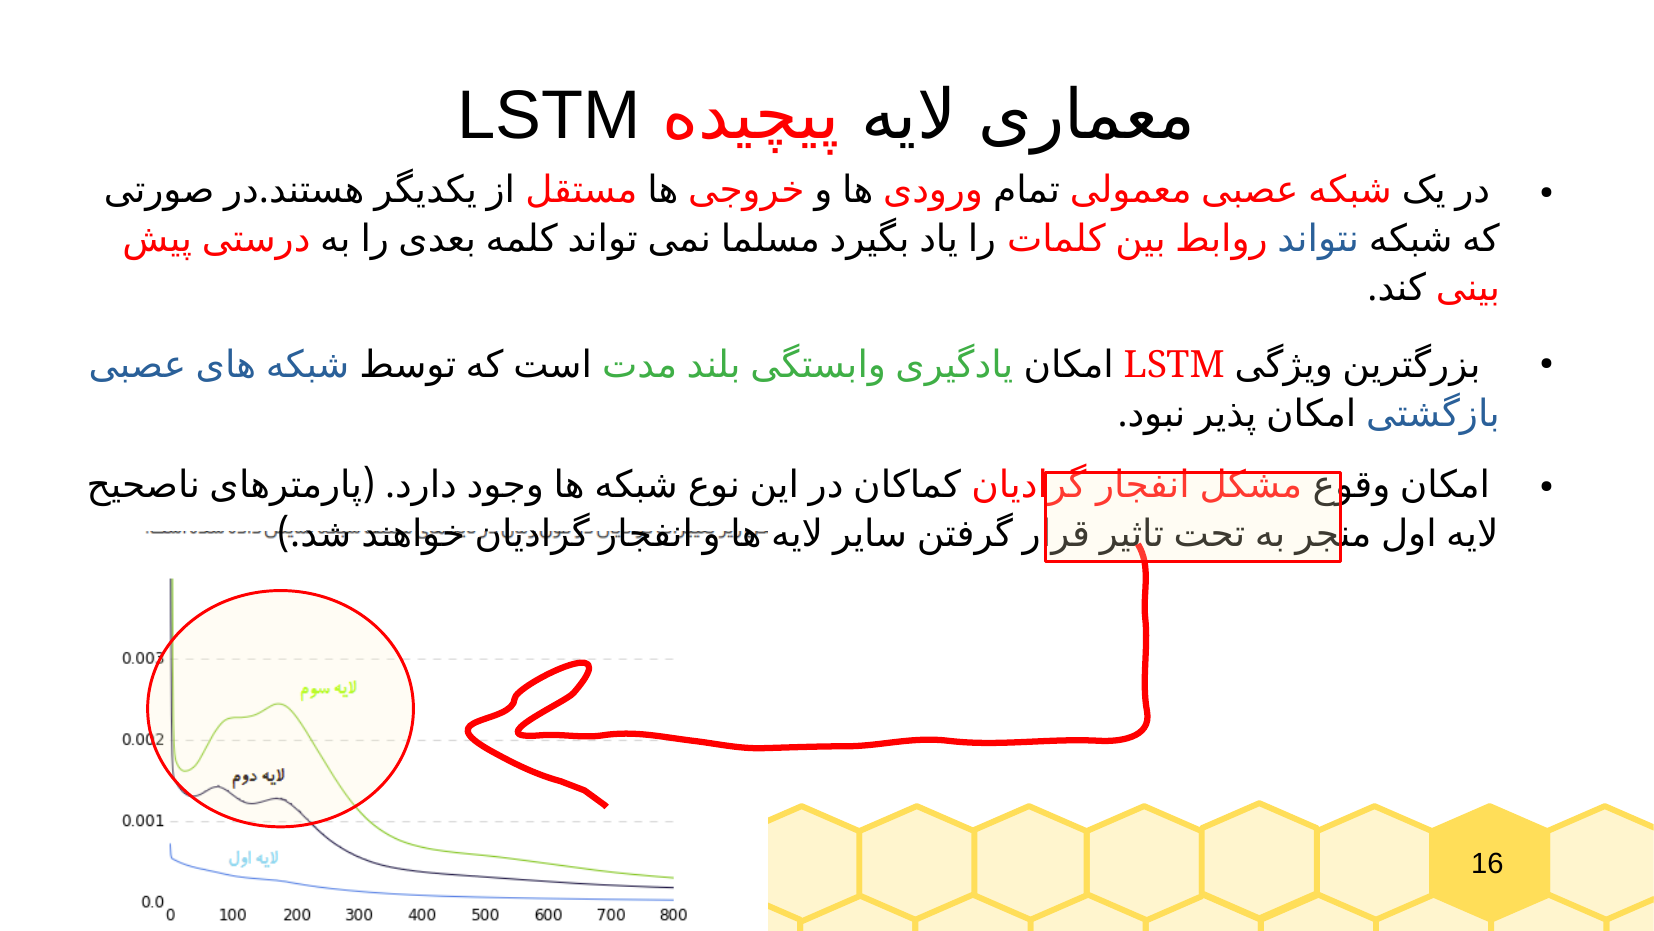

معماری لایه پیچیده LSTM
# در یک شبکه عصبی معمولی تمام ورودی ها و خروجی ها مستقل از یکدیگر هستند.در صورتی که شبکه نتواند روابط بین کلمات را یاد بگیرد مسلما نمی تواند کلمه بعدی را به درستی پیش بینی کند.
 بزرگترین ویژگی LSTM امکان یادگیری وابستگی بلند مدت است که توسط شبکه های عصبی بازگشتی امکان پذیر نبود.
 امکان وقوع مشکل انفجار گرادیان کماکان در این نوع شبکه ها وجود دارد. (پارمترهای ناصحیح لایه اول منجر به تحت تاثیر قرار گرفتن سایر لایه ها و انفجار گرادیان خواهند شد.)